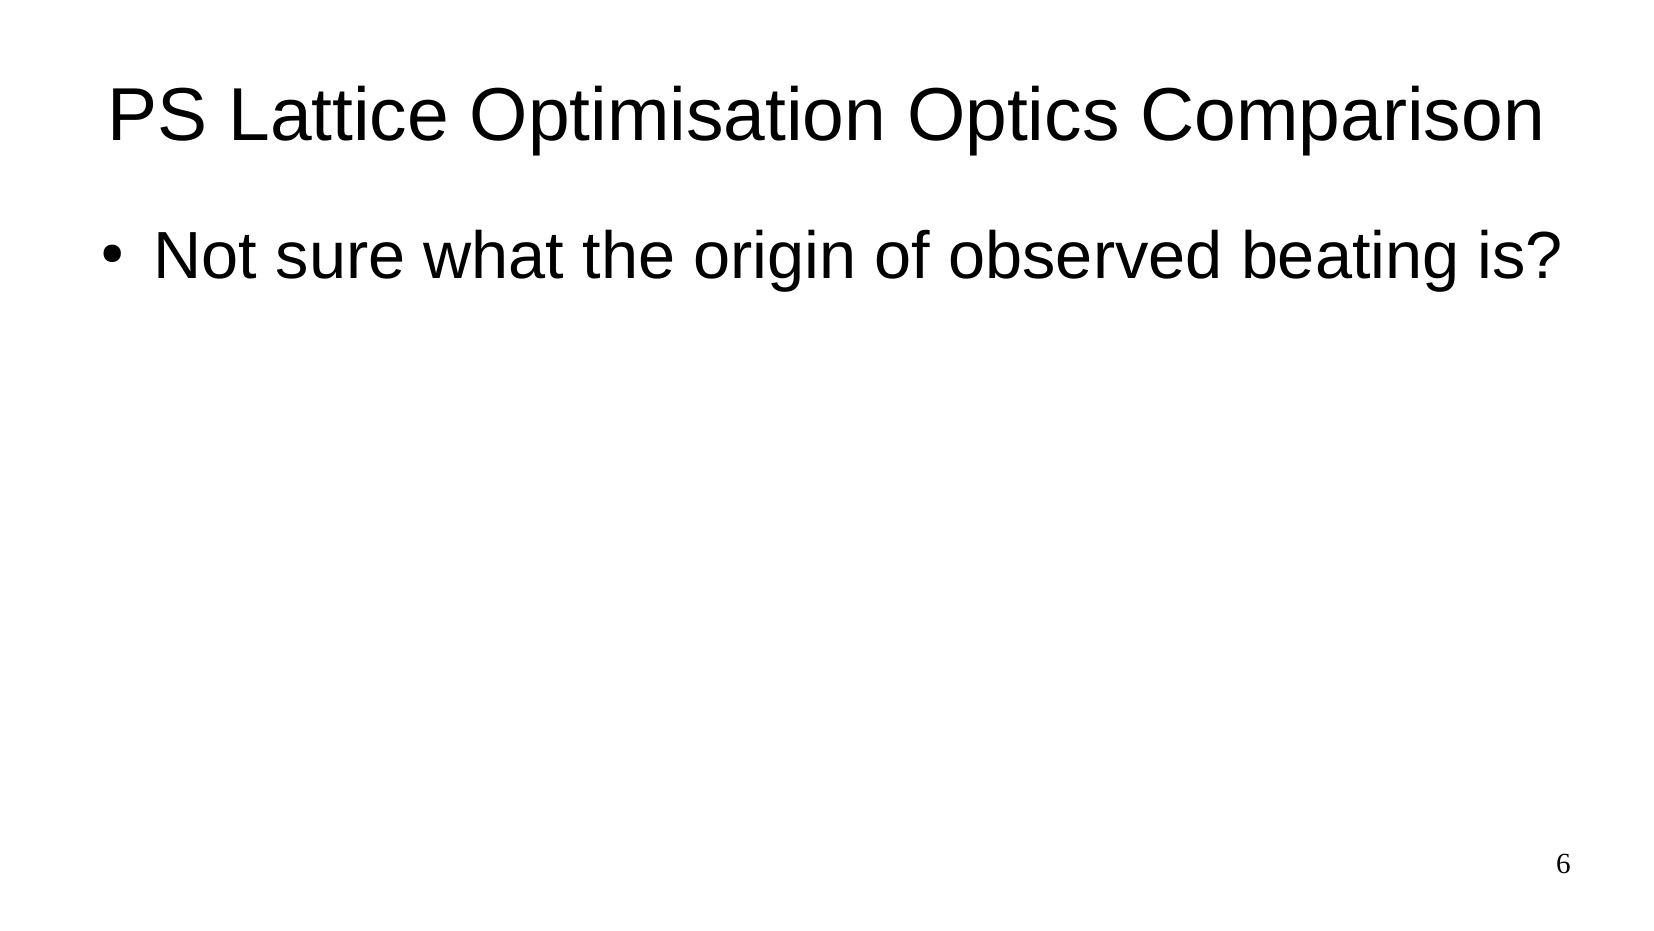

# PS Lattice Optimisation Optics Comparison
Not sure what the origin of observed beating is?
6